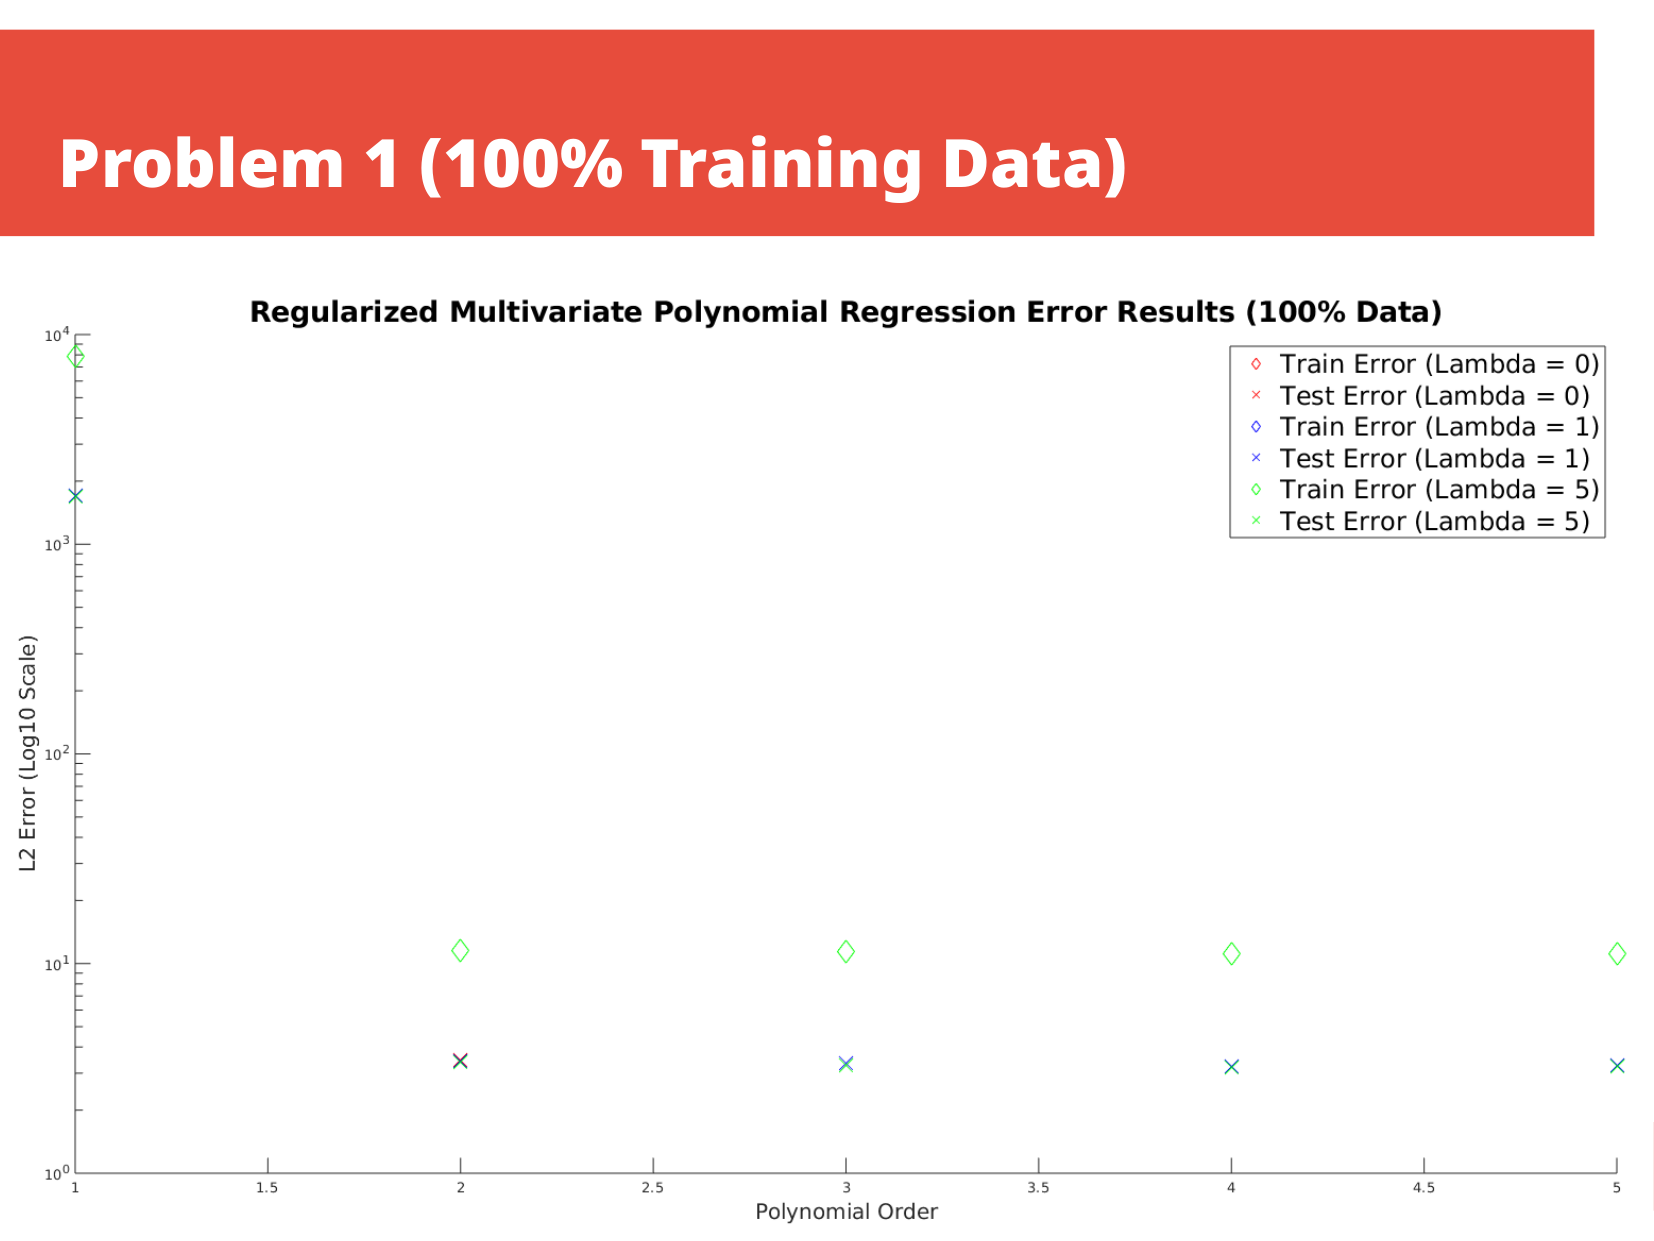

# Problem 1 (100% Training Data)
2